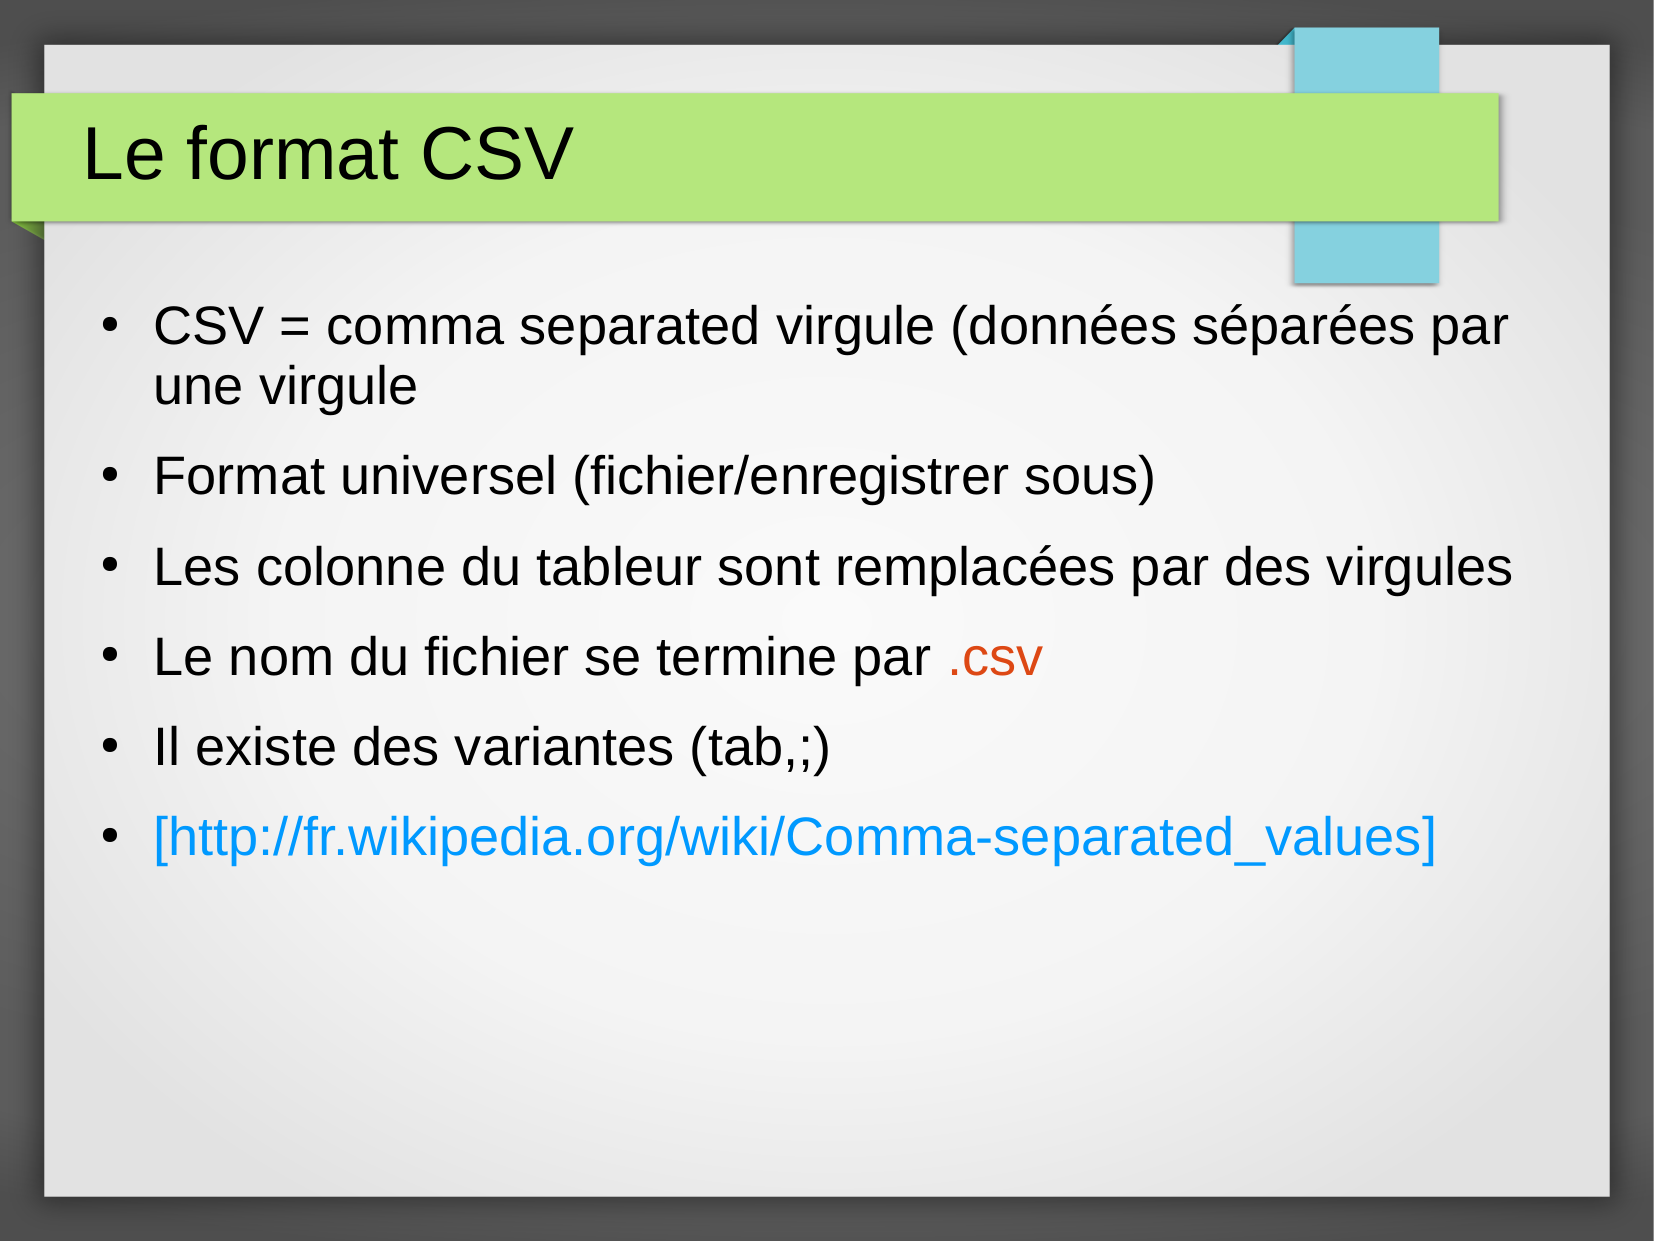

# Le format CSV
CSV = comma separated virgule (données séparées par une virgule
Format universel (fichier/enregistrer sous)
Les colonne du tableur sont remplacées par des virgules
Le nom du fichier se termine par .csv
Il existe des variantes (tab,;)
[http://fr.wikipedia.org/wiki/Comma-separated_values]